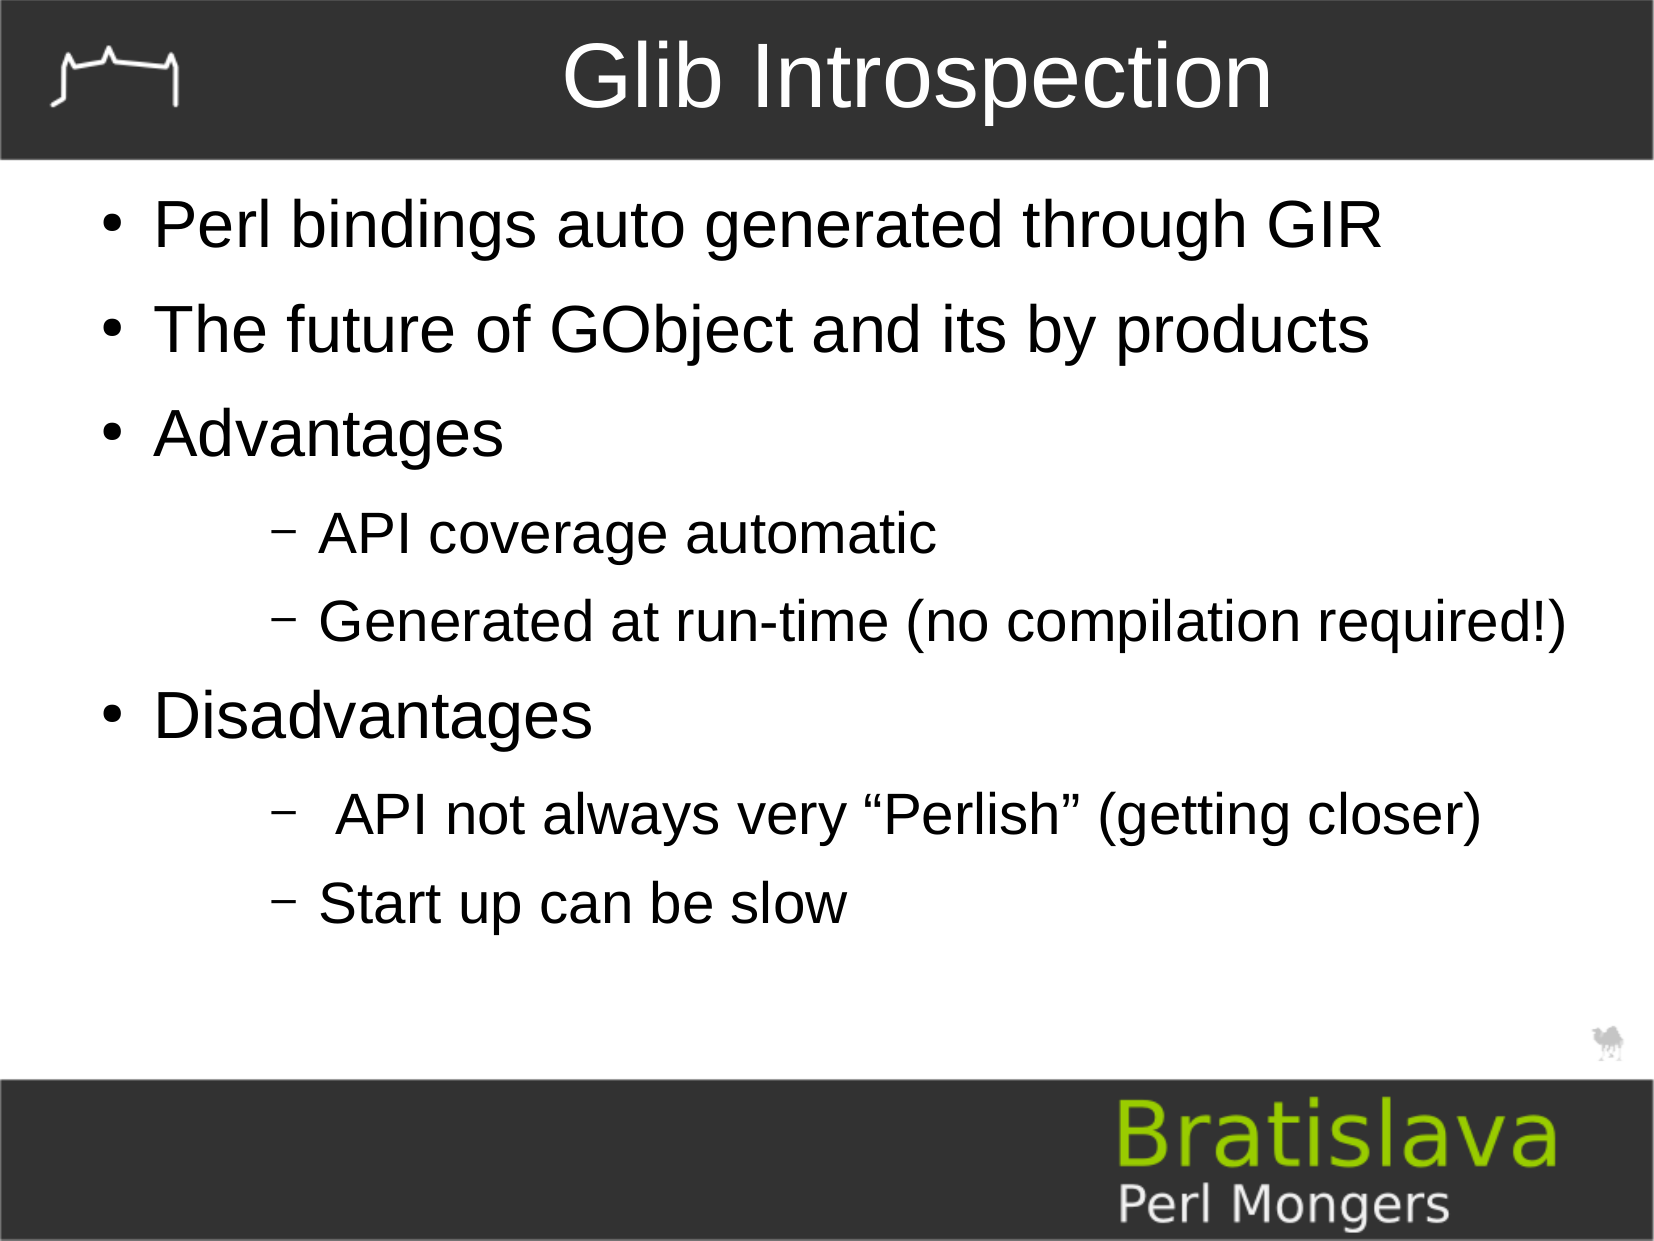

# Glib Introspection
Perl bindings auto generated through GIR
The future of GObject and its by products
Advantages
API coverage automatic
Generated at run-time (no compilation required!)
Disadvantages
 API not always very “Perlish” (getting closer)
Start up can be slow